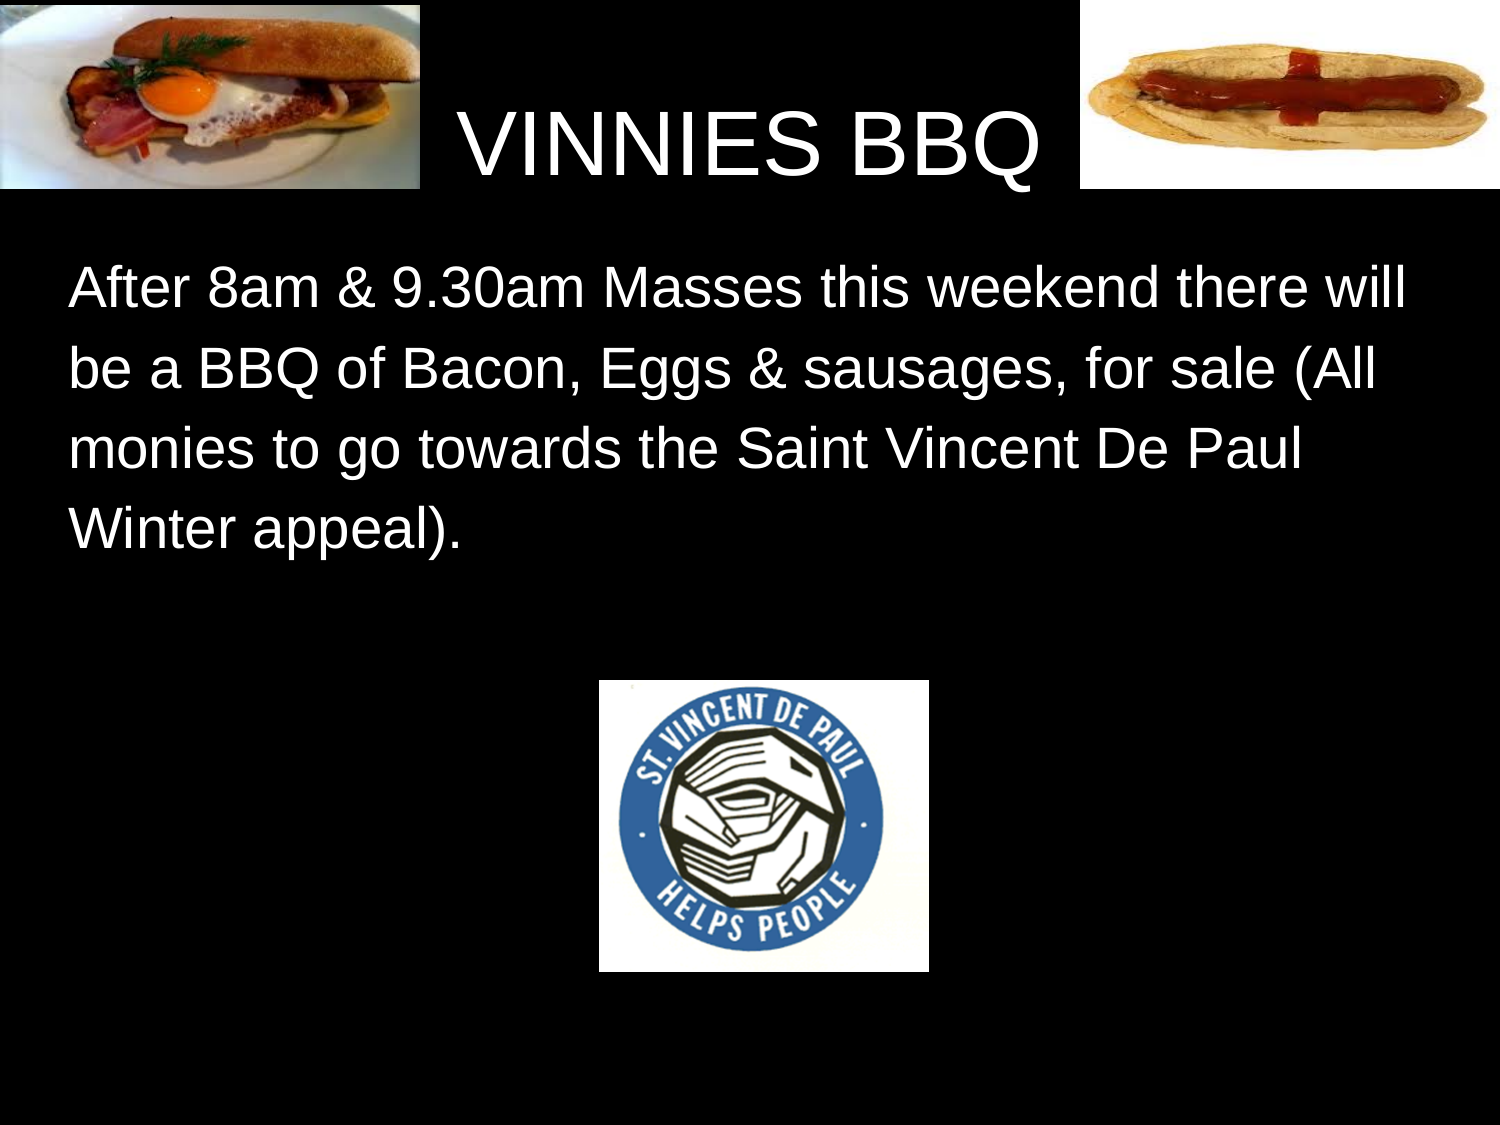

# VINNIES BBQ
After 8am & 9.30am Masses this weekend there will be a BBQ of Bacon, Eggs & sausages, for sale (All monies to go towards the Saint Vincent De Paul Winter appeal).